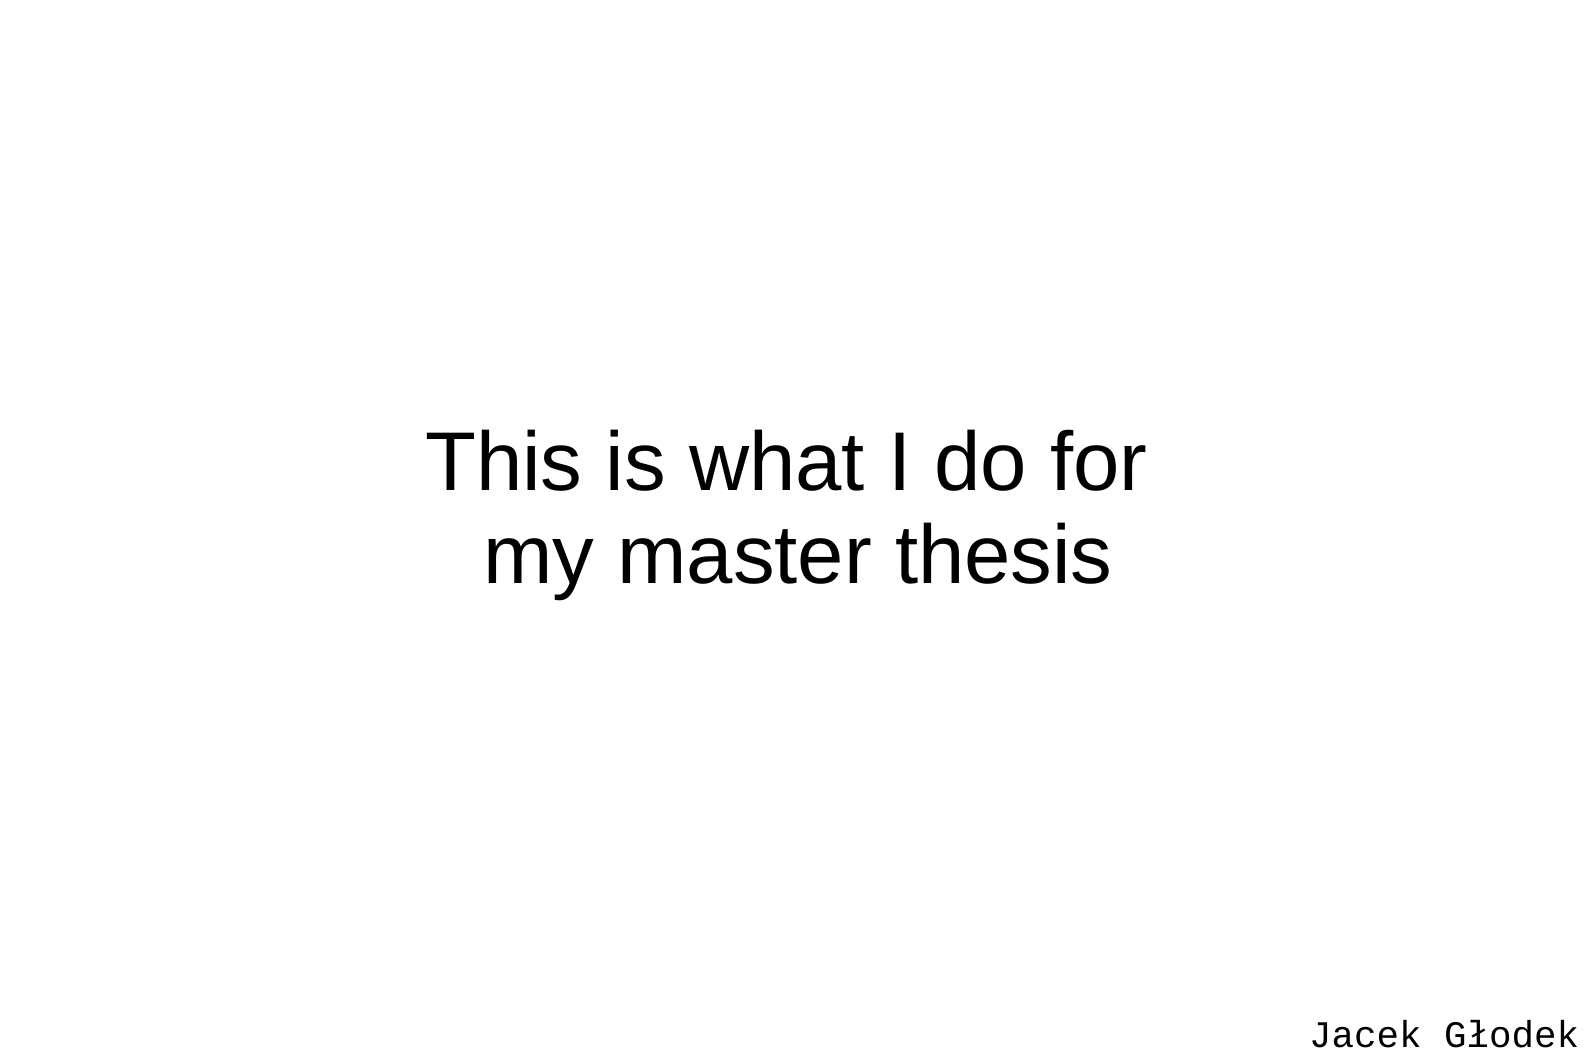

This is what I do for
my master thesis
Jacek Głodek